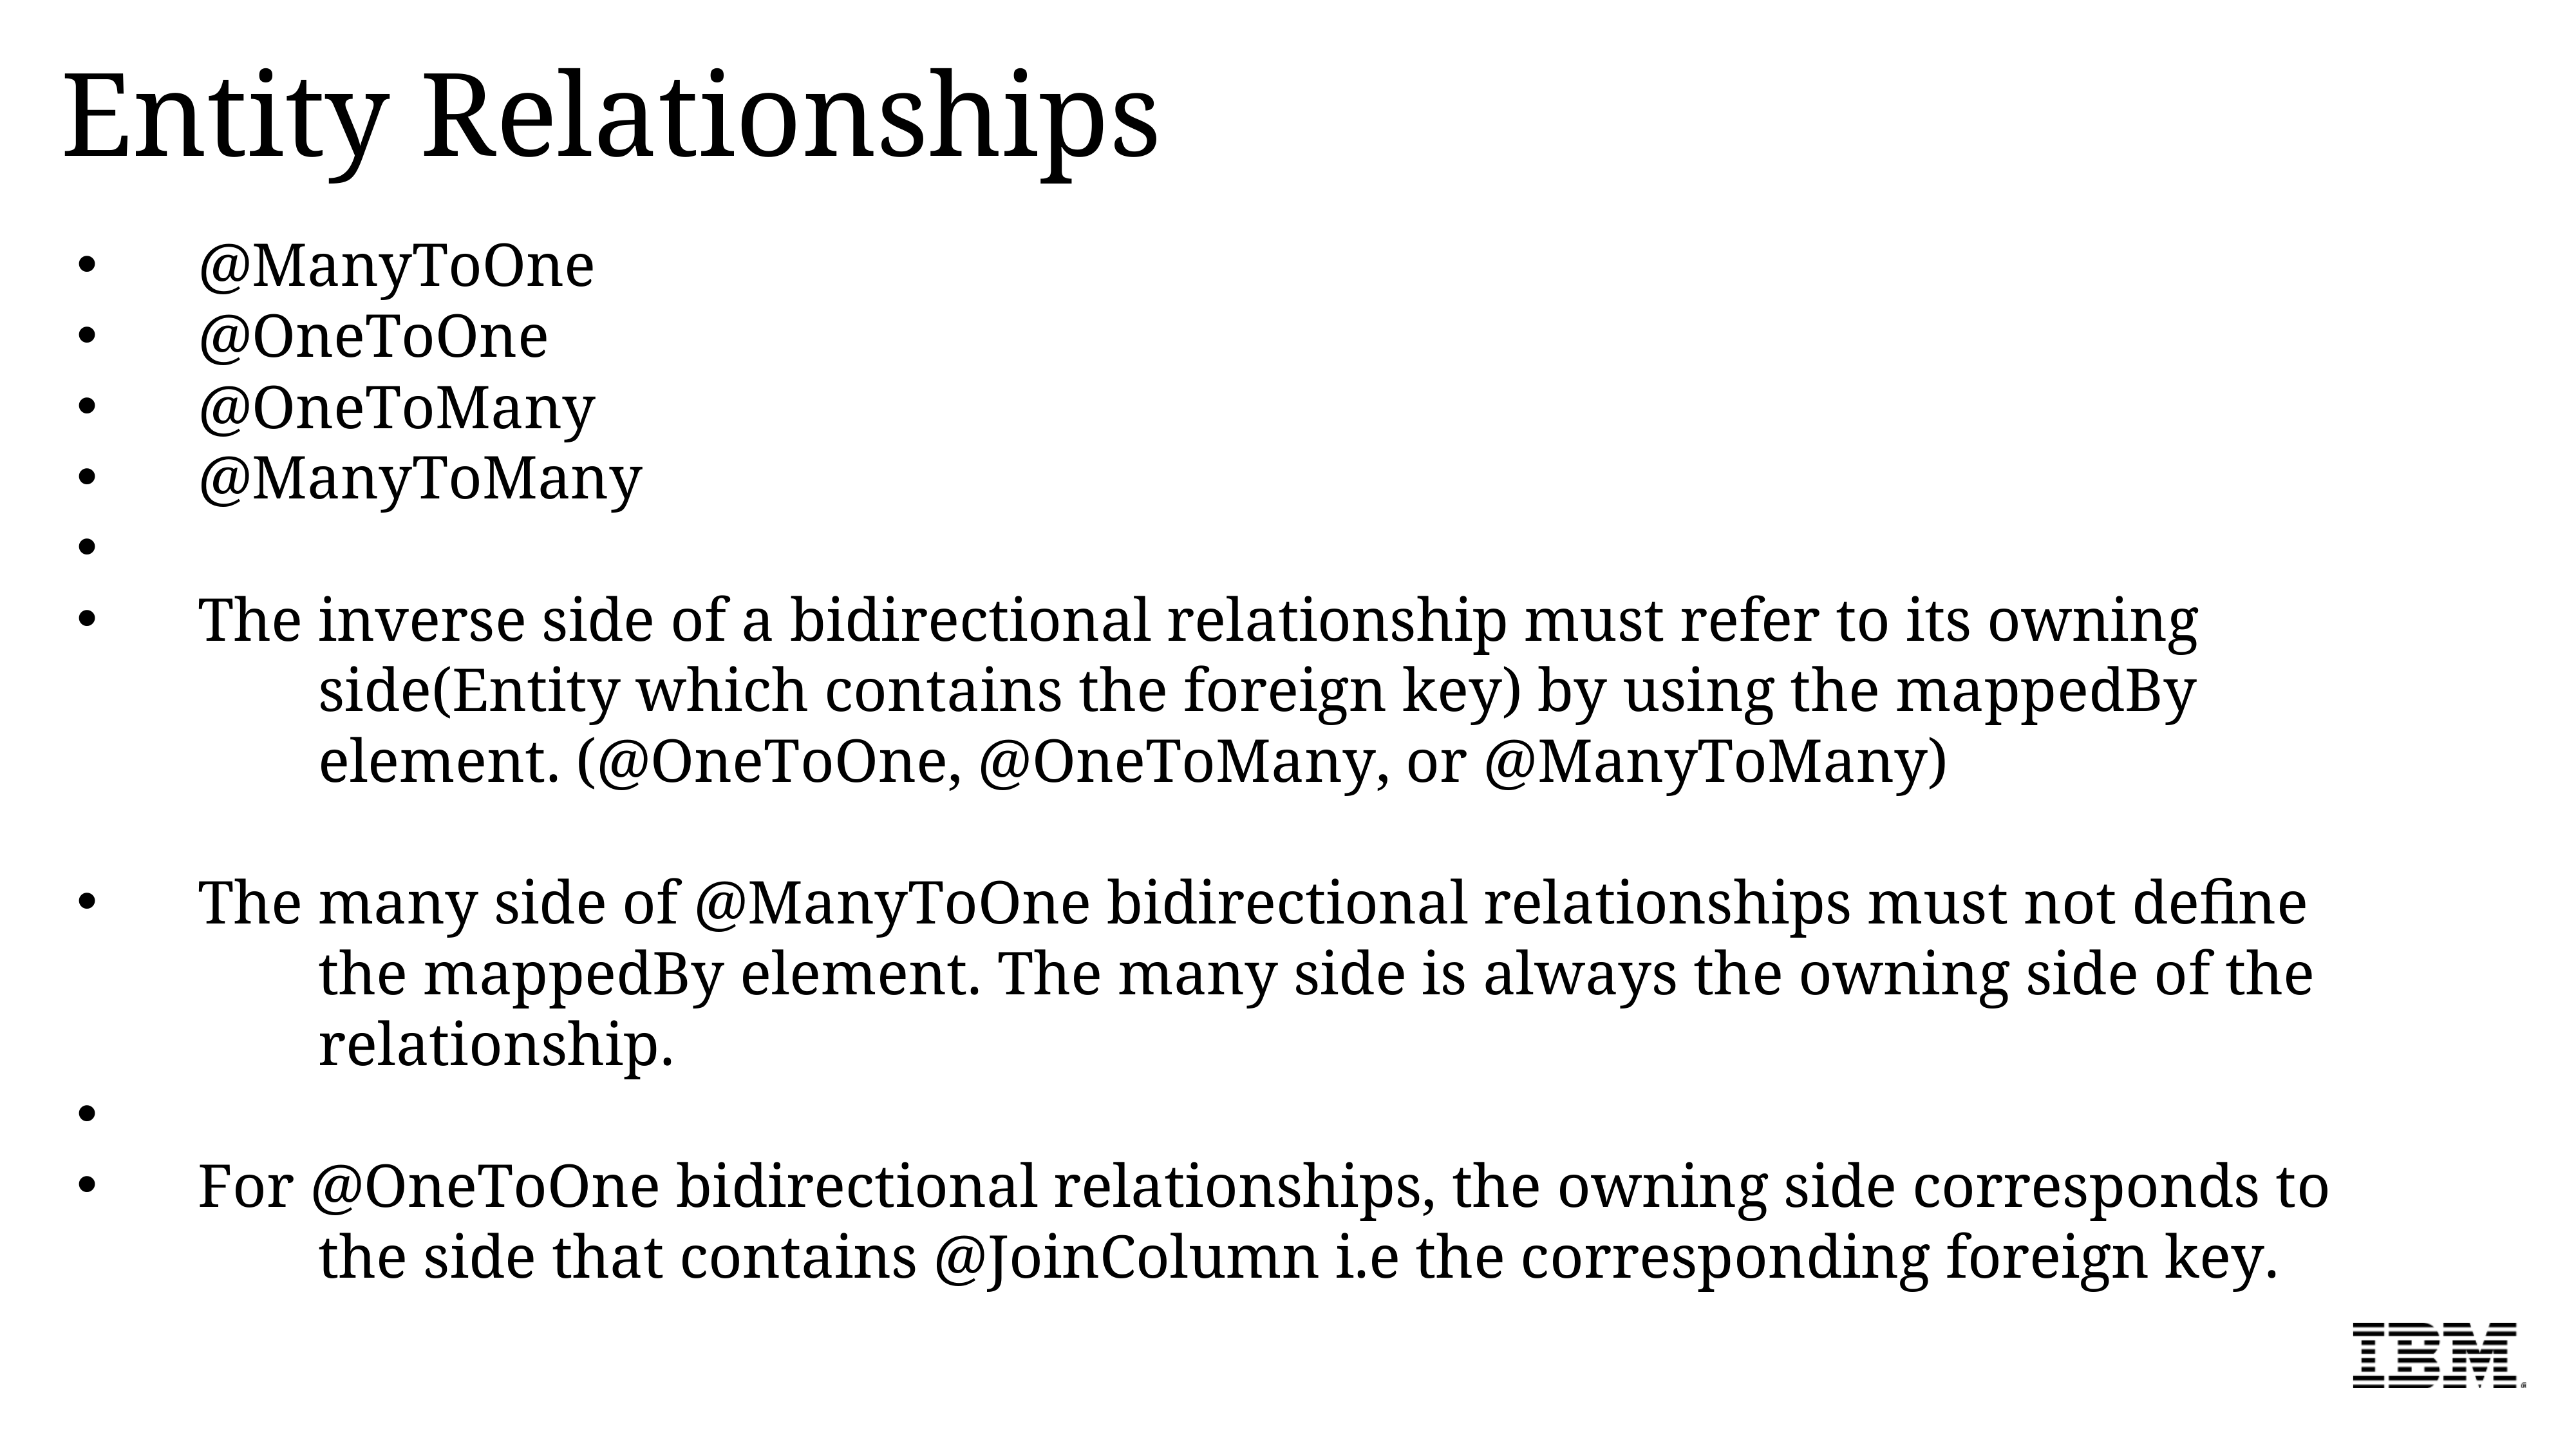

# Entity Relationships
@ManyToOne
@OneToOne
@OneToMany
@ManyToMany
The inverse side of a bidirectional relationship must refer to its owning side(Entity which contains the foreign key) by using the mappedBy element. (@OneToOne, @OneToMany, or @ManyToMany)
The many side of @ManyToOne bidirectional relationships must not define the mappedBy element. The many side is always the owning side of the relationship.
For @OneToOne bidirectional relationships, the owning side corresponds to the side that contains @JoinColumn i.e the corresponding foreign key.